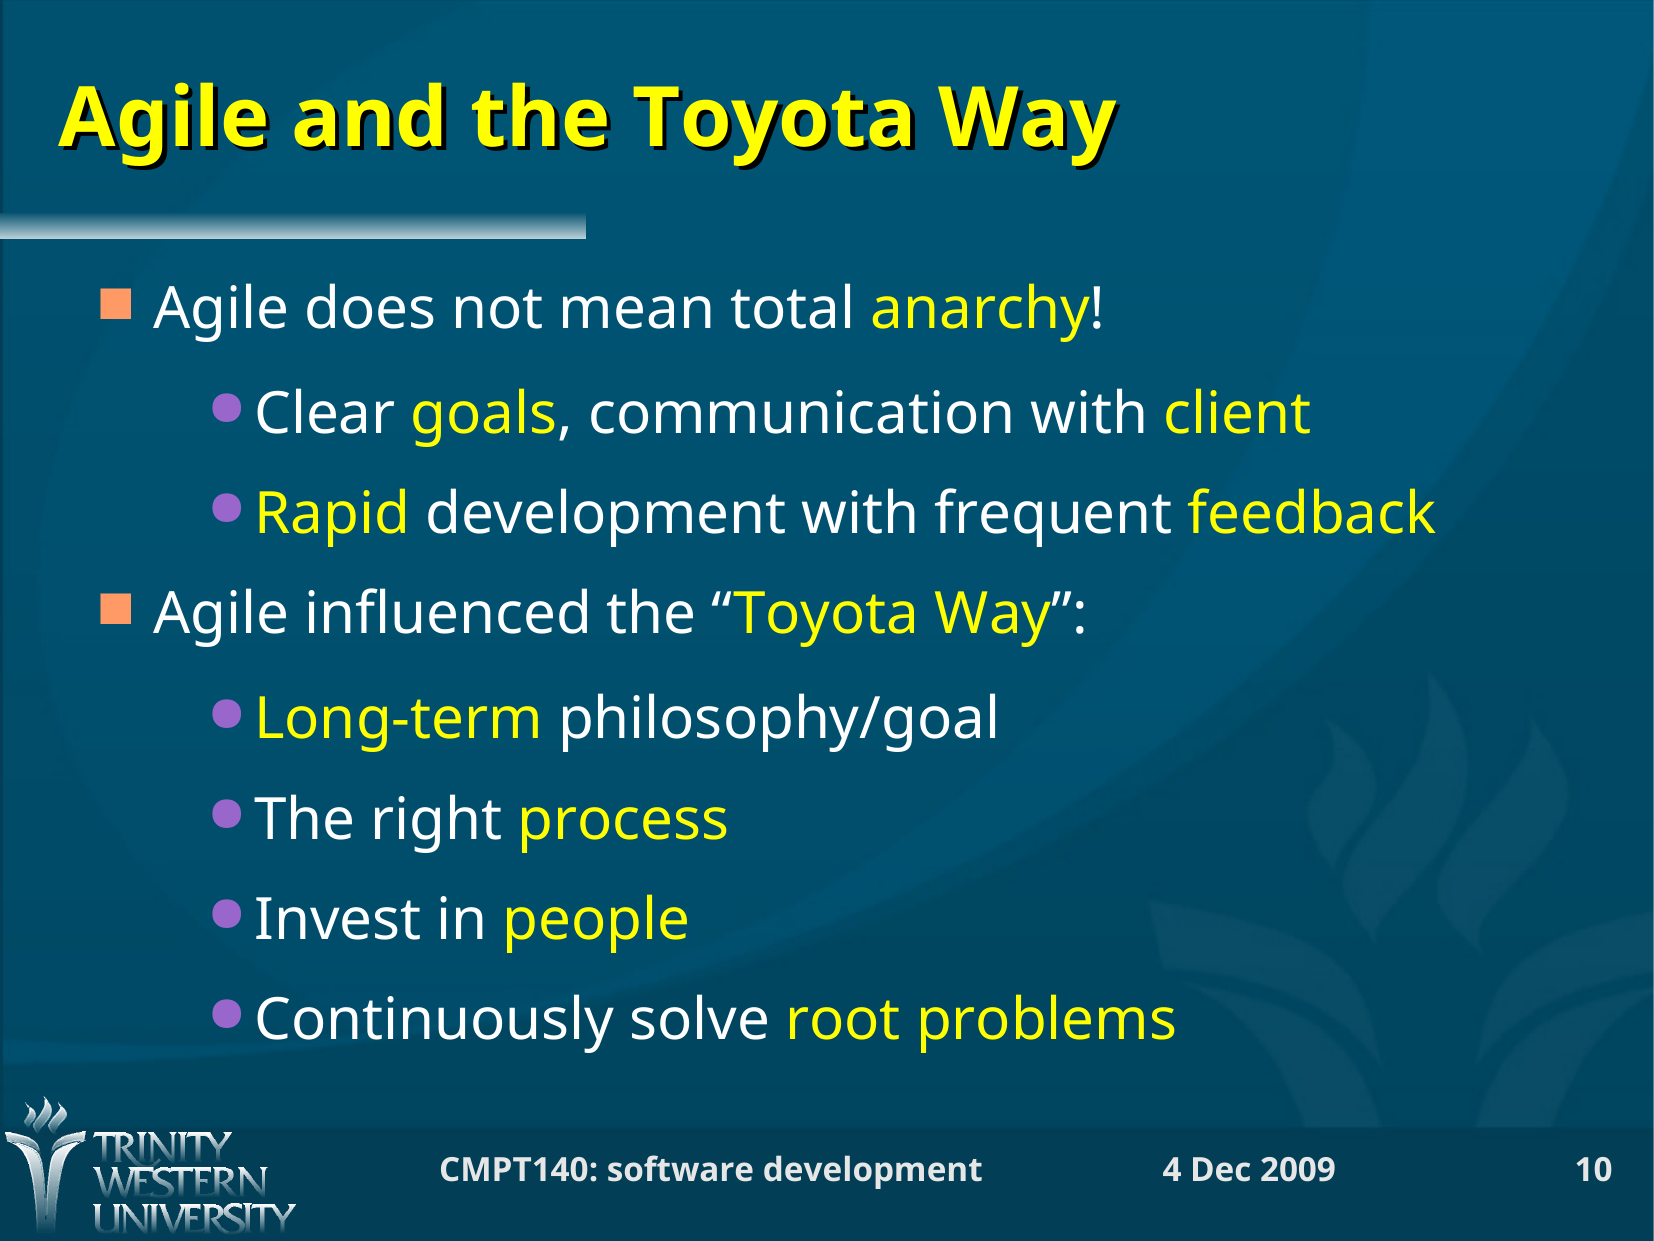

# Agile and the Toyota Way
Agile does not mean total anarchy!
Clear goals, communication with client
Rapid development with frequent feedback
Agile influenced the “Toyota Way”:
Long-term philosophy/goal
The right process
Invest in people
Continuously solve root problems
CMPT140: software development
4 Dec 2009
10